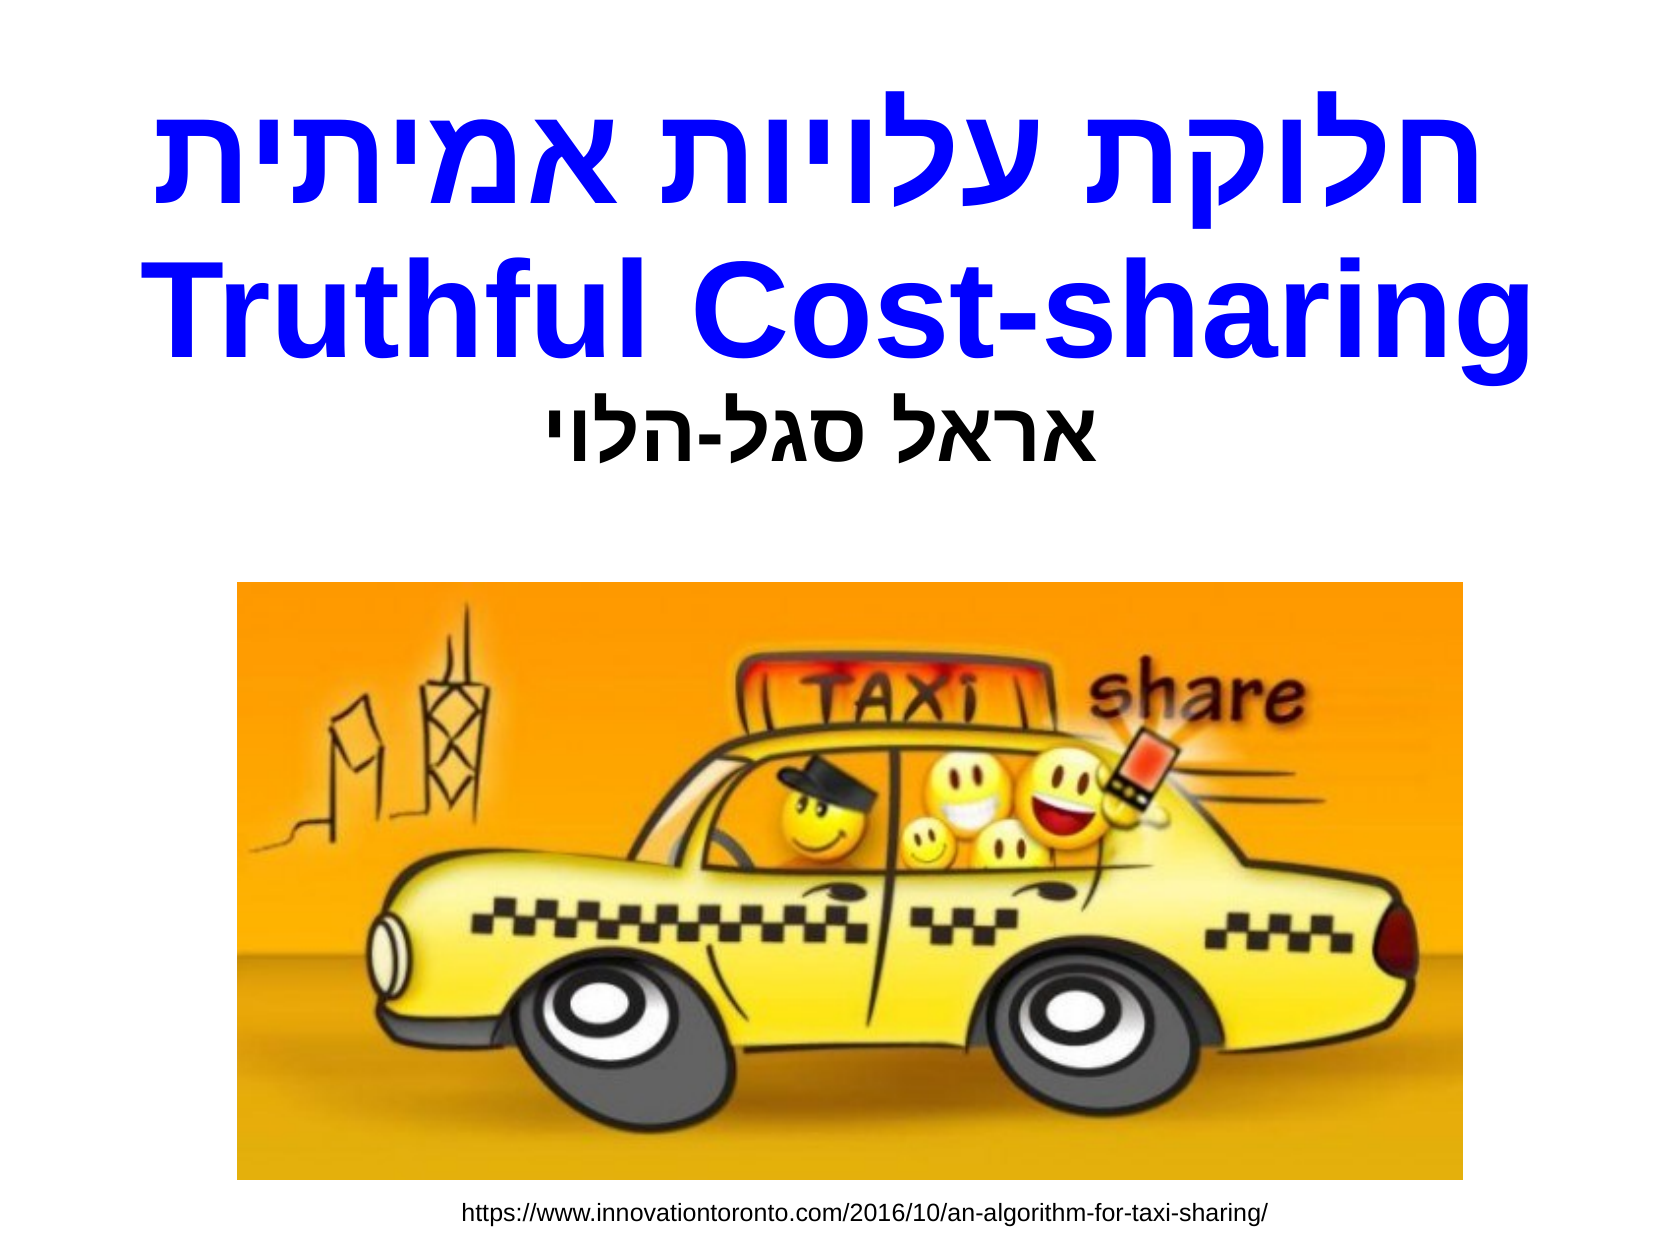

# חלוקת עלויות אמיתית Truthful Cost-sharing אראל סגל-הלוי
https://www.innovationtoronto.com/2016/10/an-algorithm-for-taxi-sharing/